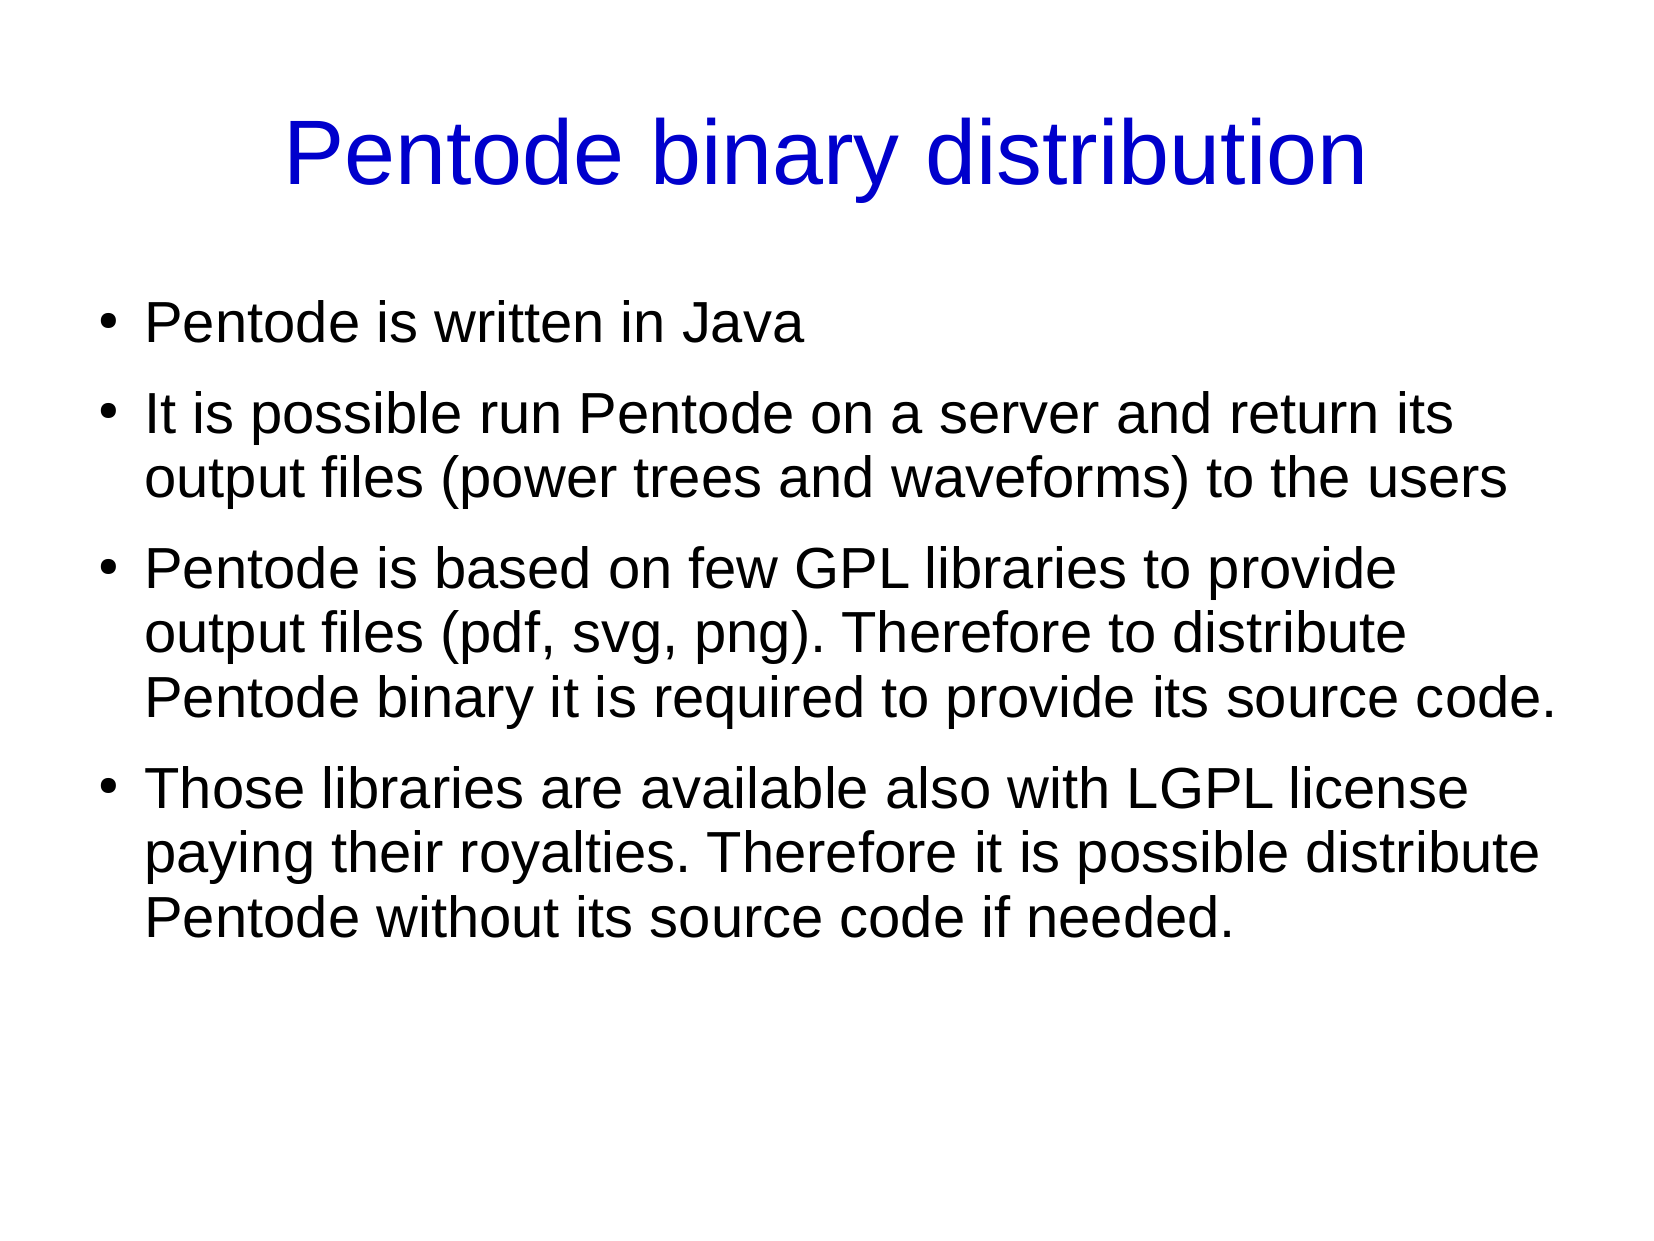

# Pentode binary distribution
Pentode is written in Java
It is possible run Pentode on a server and return its output files (power trees and waveforms) to the users
Pentode is based on few GPL libraries to provide output files (pdf, svg, png). Therefore to distribute Pentode binary it is required to provide its source code.
Those libraries are available also with LGPL license paying their royalties. Therefore it is possible distribute Pentode without its source code if needed.